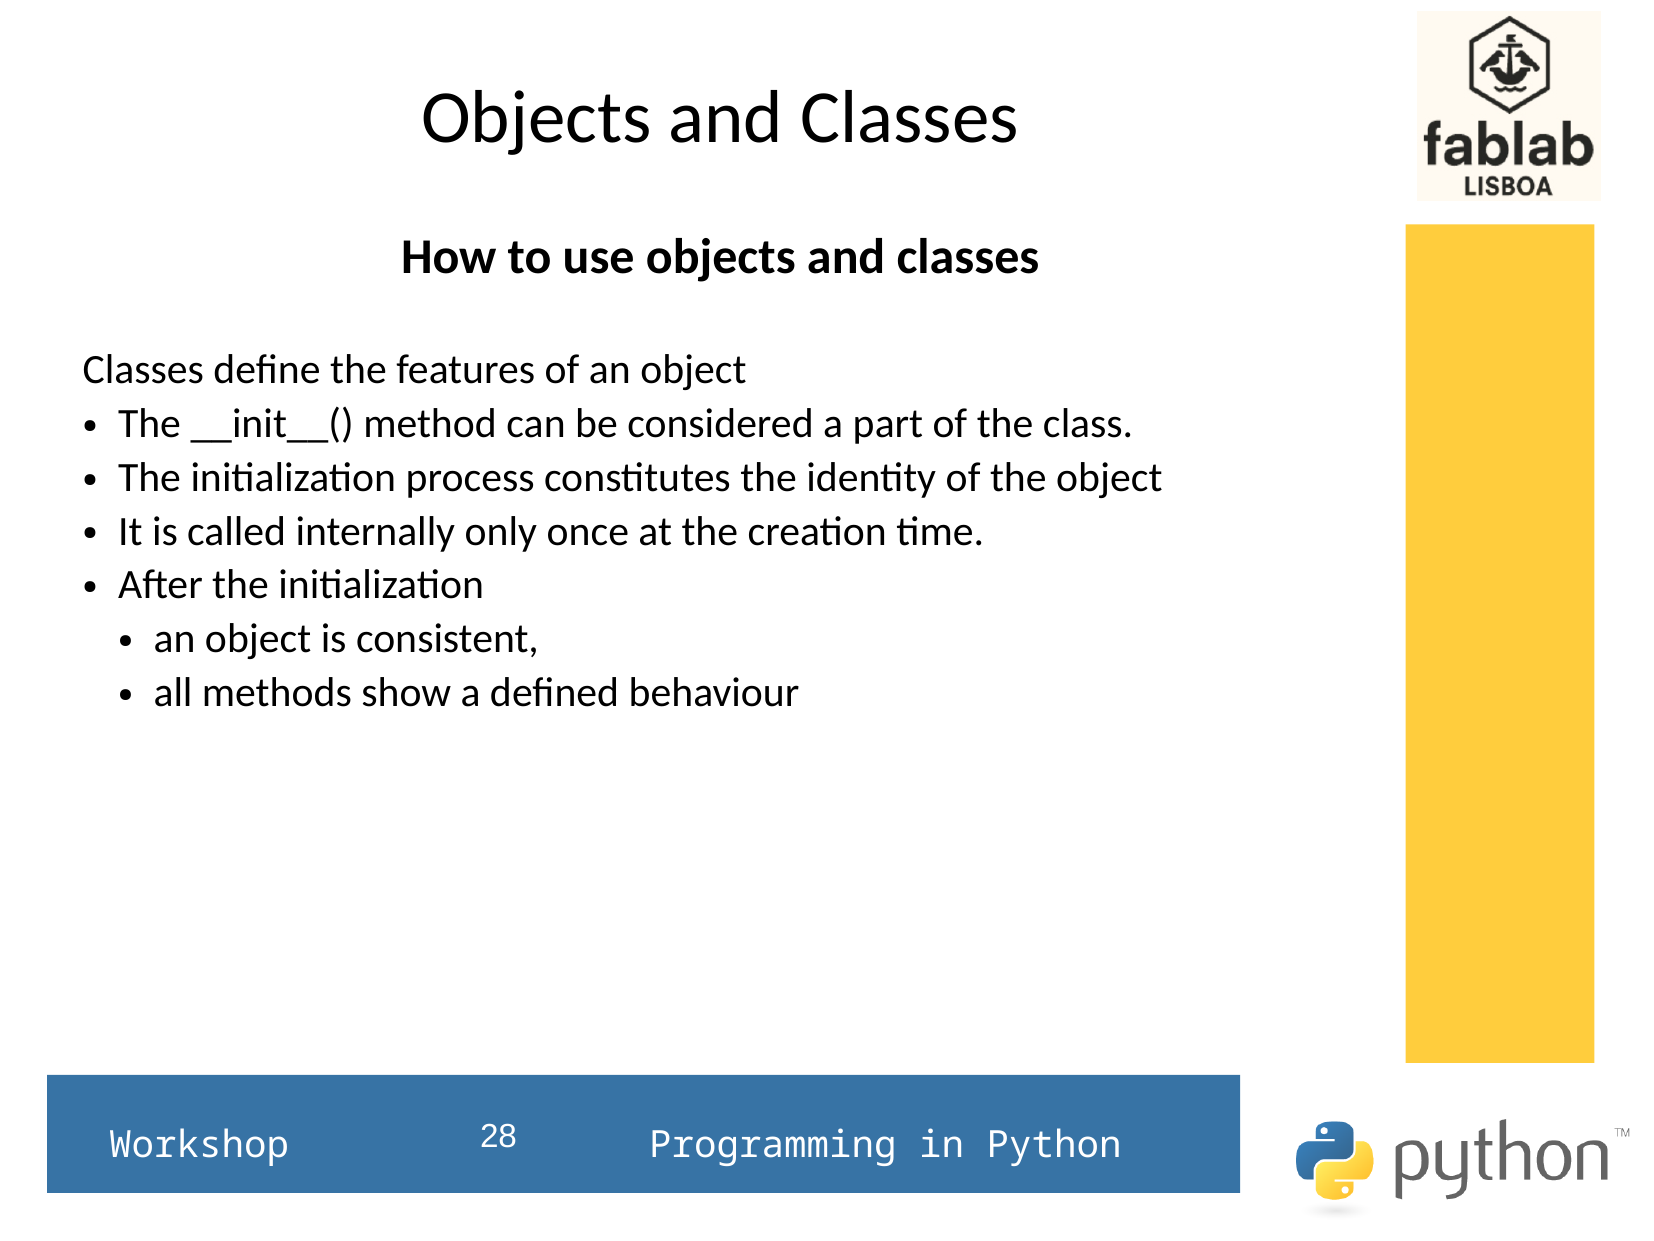

# Objects and Classes
How to use objects and classes
Classes define the features of an object
The __init__() method can be considered a part of the class.
The initialization process constitutes the identity of the object
It is called internally only once at the creation time.
After the initialization
an object is consistent,
all methods show a defined behaviour
Workshop Programming in Python